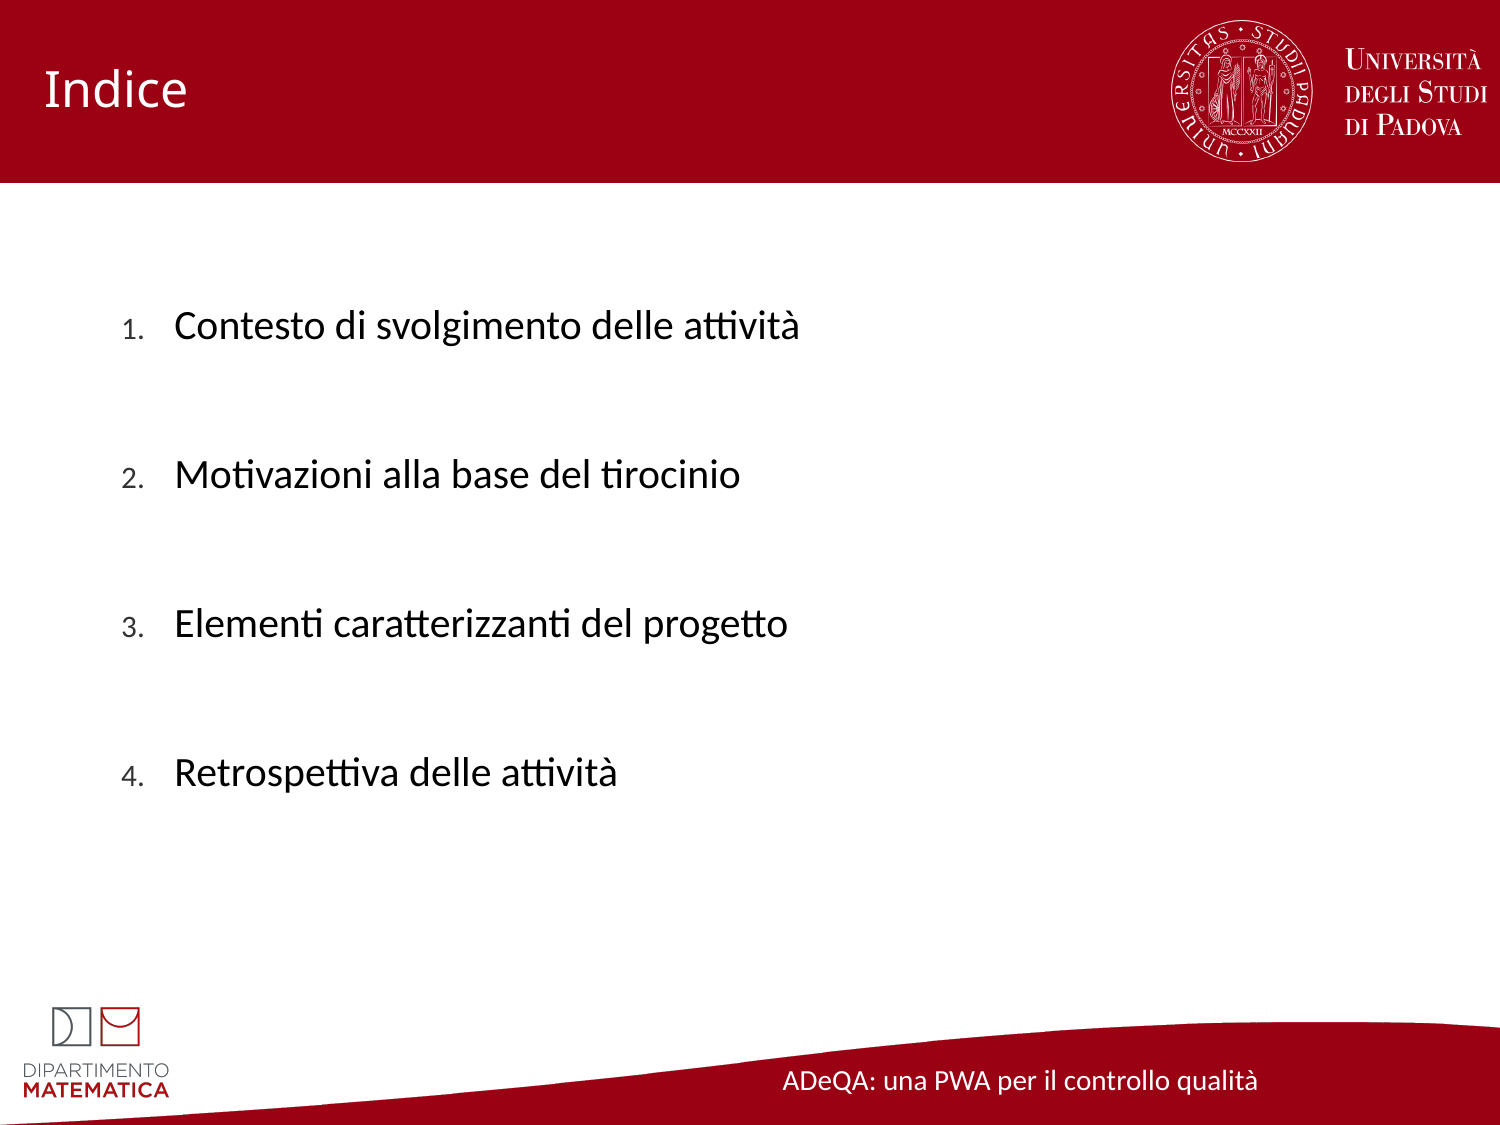

# Indice
Contesto di svolgimento delle attività
Motivazioni alla base del tirocinio
Elementi caratterizzanti del progetto
Retrospettiva delle attività
ADeQA: una PWA per il controllo qualità